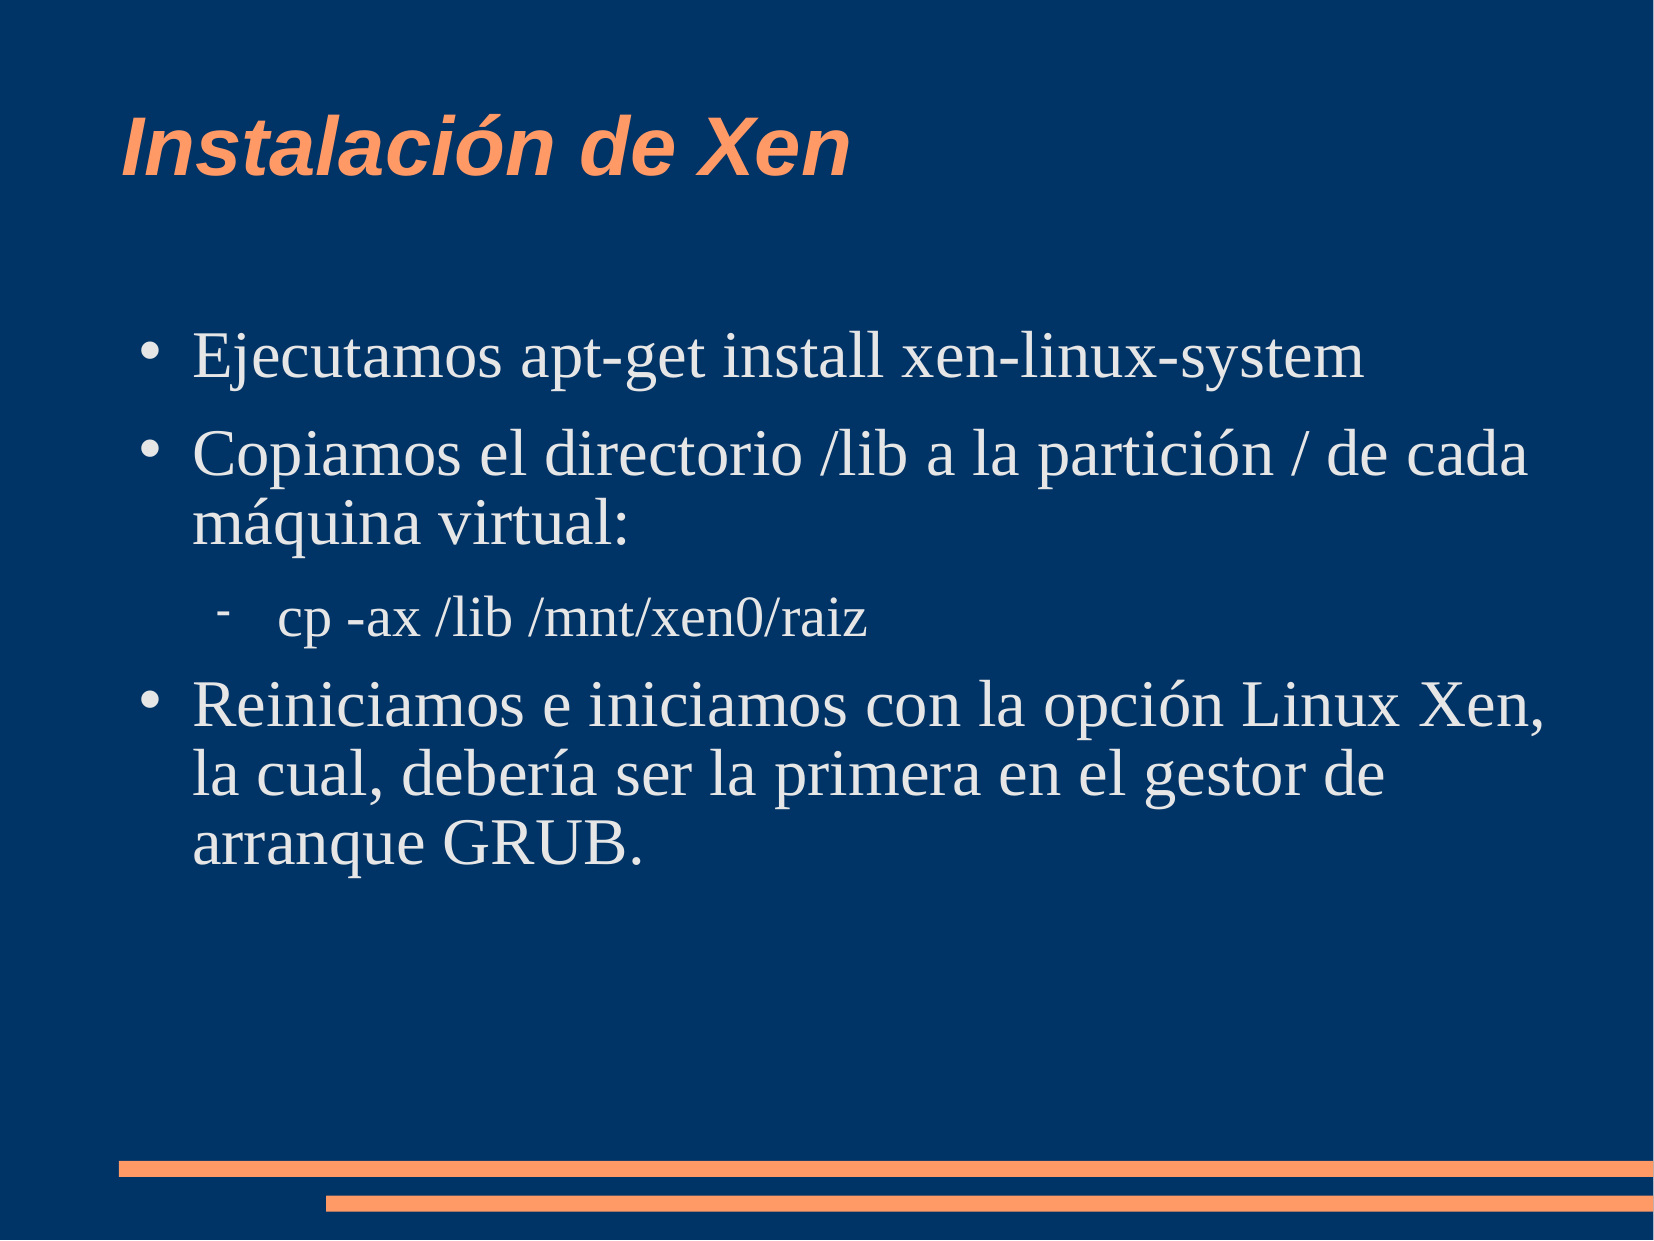

# Instalación de Xen
Ejecutamos apt-get install xen-linux-system
Copiamos el directorio /lib a la partición / de cada máquina virtual:
 cp -ax /lib /mnt/xen0/raiz
Reiniciamos e iniciamos con la opción Linux Xen, la cual, debería ser la primera en el gestor de arranque GRUB.